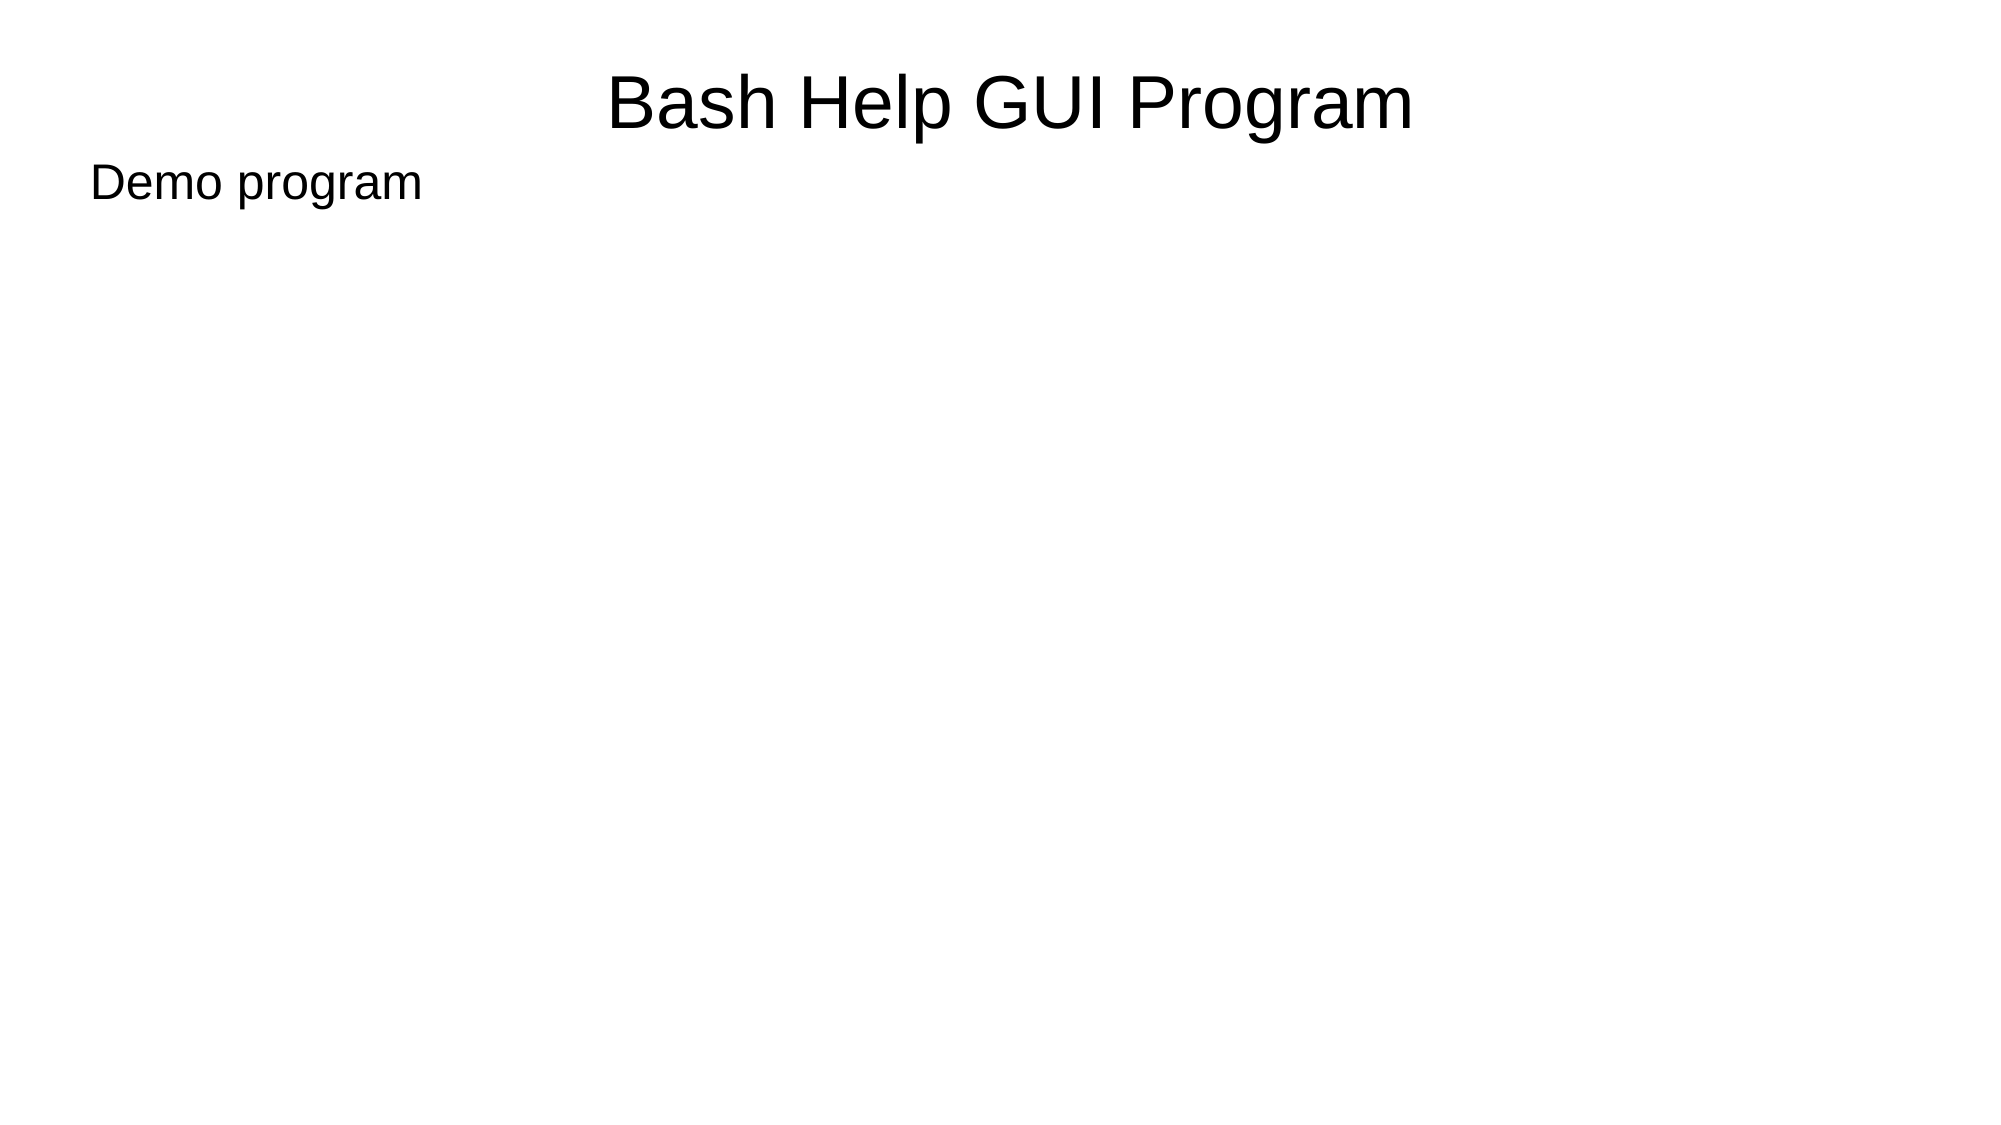

# Bash Help GUI Program
Demo program